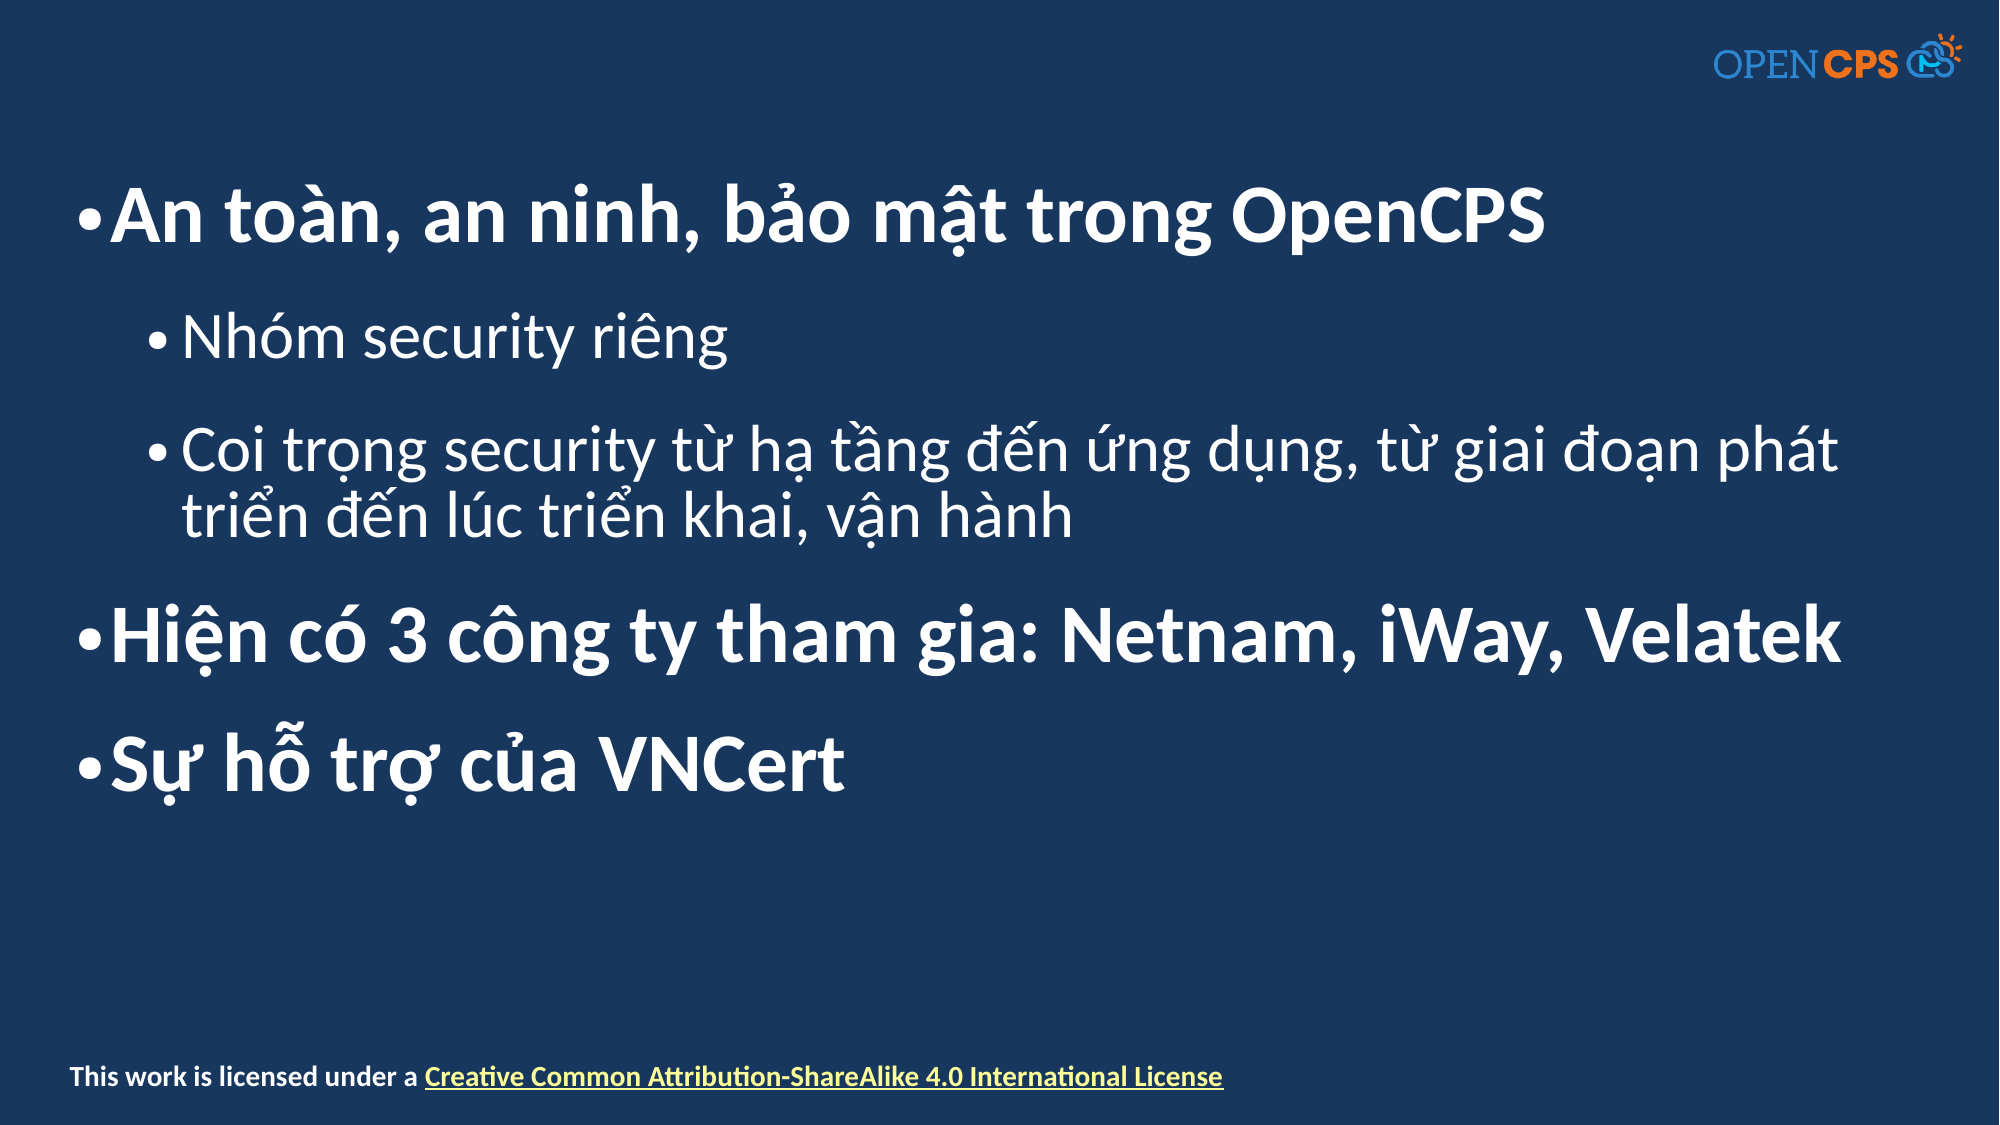

An toàn, an ninh, bảo mật trong OpenCPS
Nhóm security riêng
Coi trọng security từ hạ tầng đến ứng dụng, từ giai đoạn phát triển đến lúc triển khai, vận hành
Hiện có 3 công ty tham gia: Netnam, iWay, Velatek
Sự hỗ trợ của VNCert
This work is licensed under a Creative Common Attribution-ShareAlike 4.0 International License